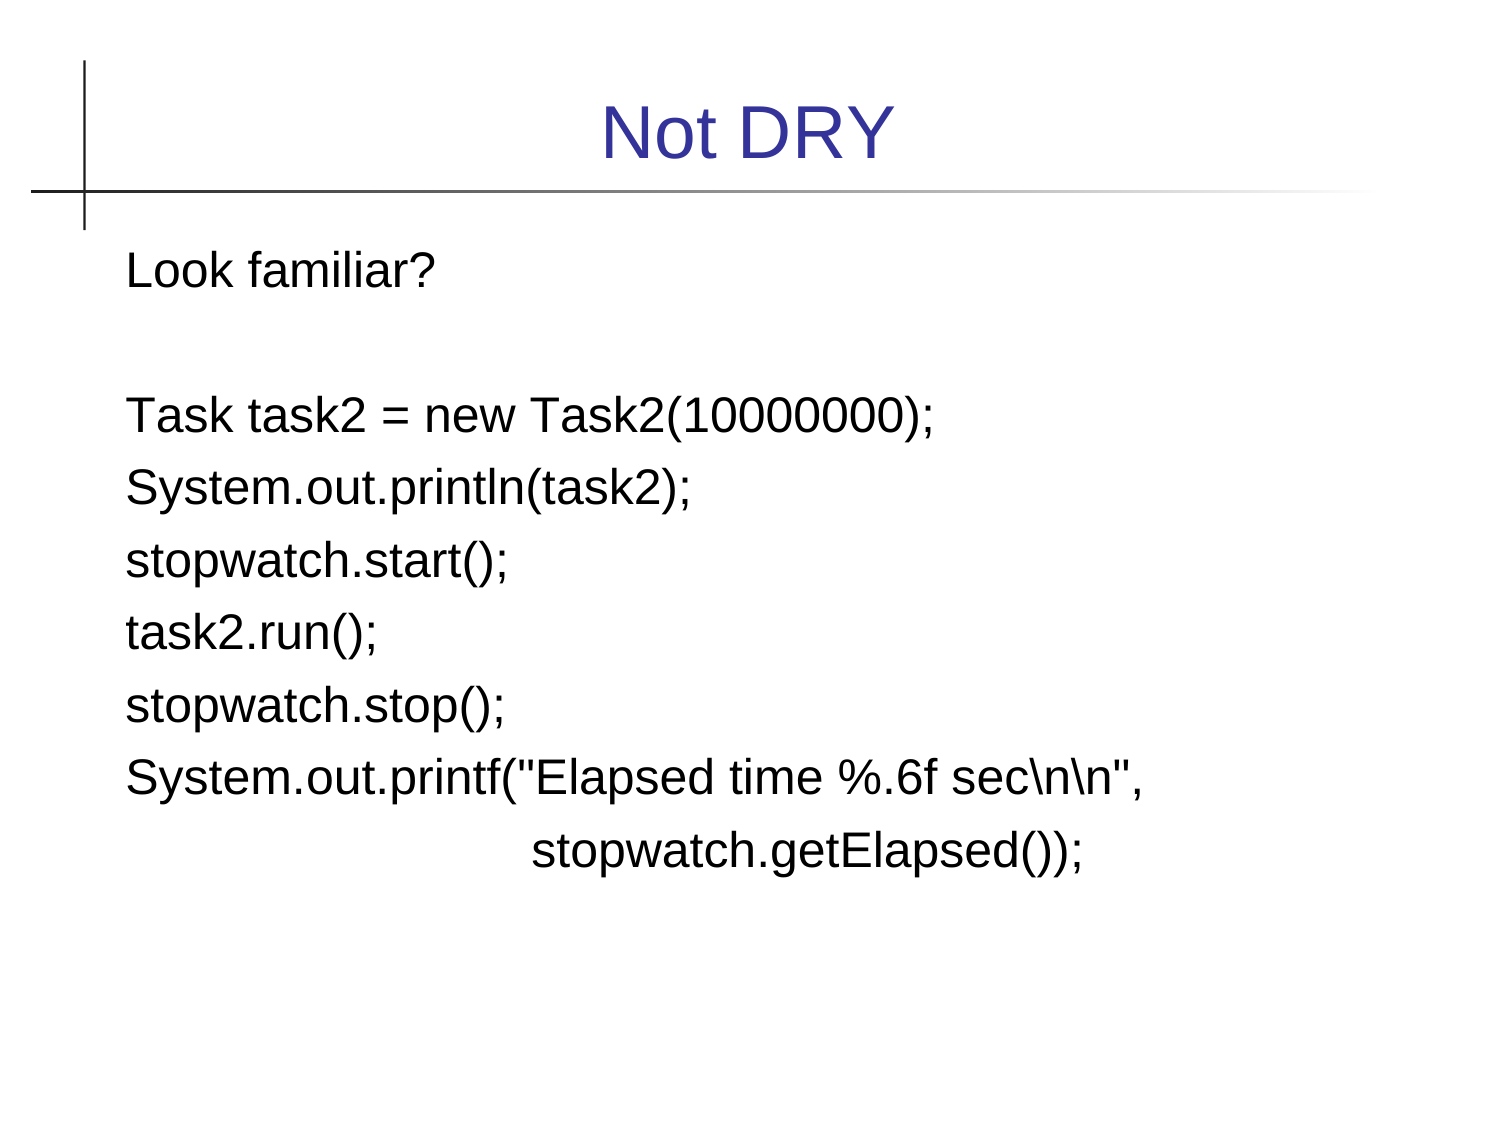

# Not DRY
Look familiar?
Task task2 = new Task2(10000000);
System.out.println(task2);
stopwatch.start();
task2.run();
stopwatch.stop();
System.out.printf("Elapsed time %.6f sec\n\n",
 stopwatch.getElapsed());